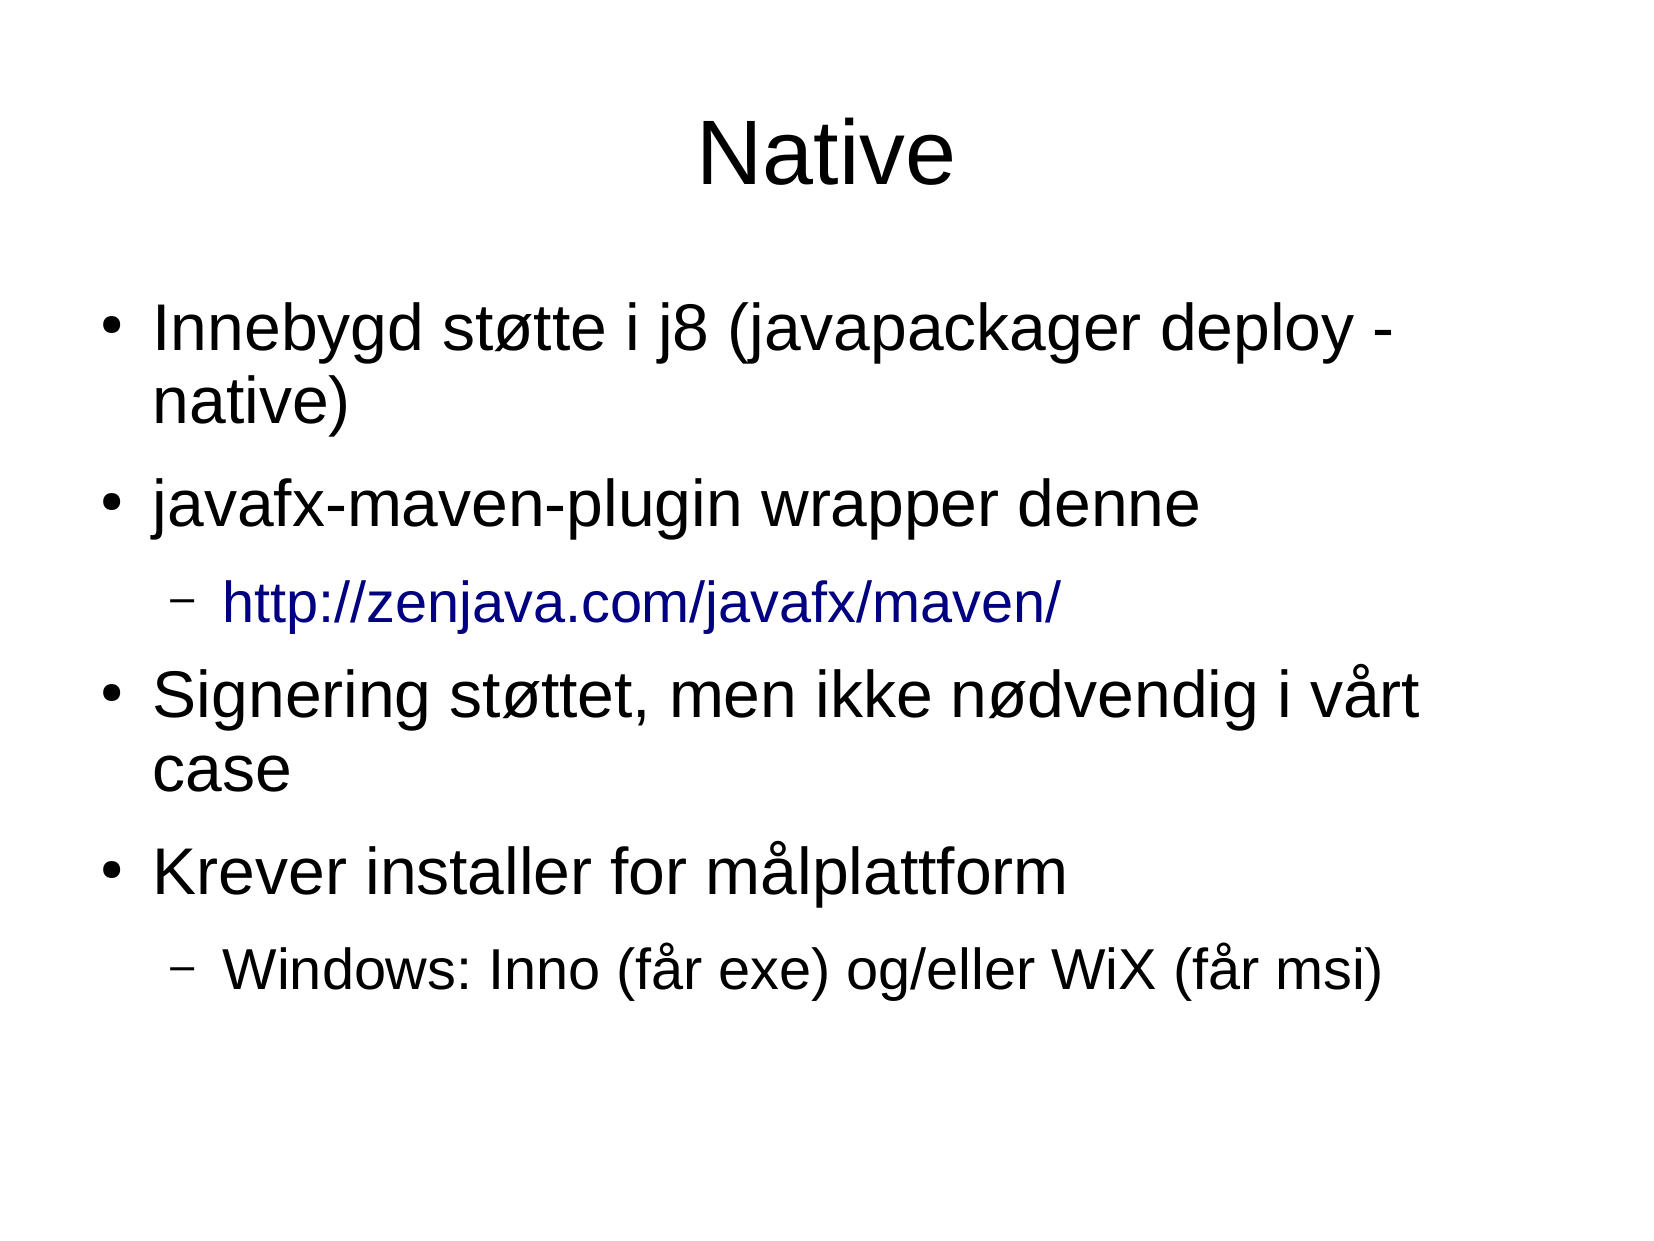

# Native
Innebygd støtte i j8 (javapackager deploy -native)
javafx-maven-plugin wrapper denne
http://zenjava.com/javafx/maven/
Signering støttet, men ikke nødvendig i vårt case
Krever installer for målplattform
Windows: Inno (får exe) og/eller WiX (får msi)